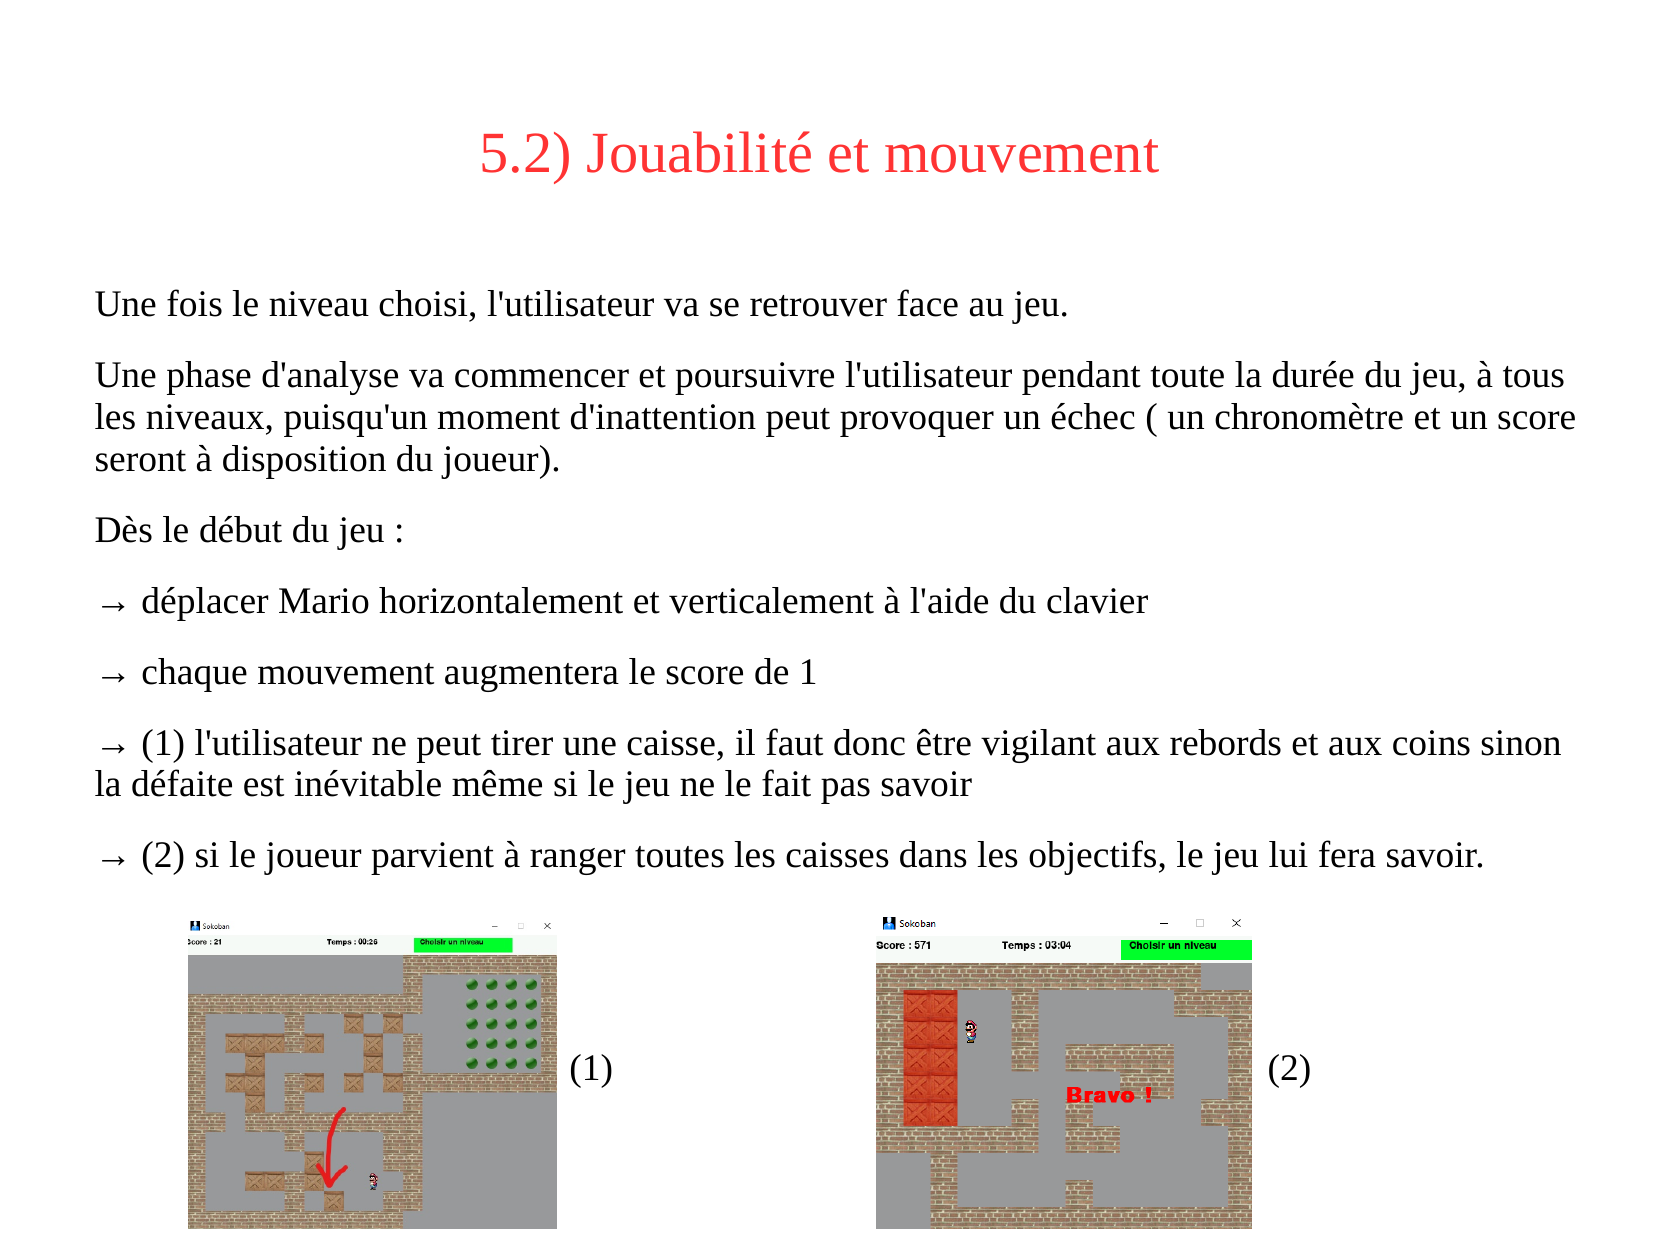

# 5.2) Jouabilité et mouvement
Une fois le niveau choisi, l'utilisateur va se retrouver face au jeu.
Une phase d'analyse va commencer et poursuivre l'utilisateur pendant toute la durée du jeu, à tous les niveaux, puisqu'un moment d'inattention peut provoquer un échec ( un chronomètre et un score seront à disposition du joueur).
Dès le début du jeu :
→ déplacer Mario horizontalement et verticalement à l'aide du clavier
→ chaque mouvement augmentera le score de 1
→ (1) l'utilisateur ne peut tirer une caisse, il faut donc être vigilant aux rebords et aux coins sinon la défaite est inévitable même si le jeu ne le fait pas savoir
→ (2) si le joueur parvient à ranger toutes les caisses dans les objectifs, le jeu lui fera savoir.
 (1) (2)